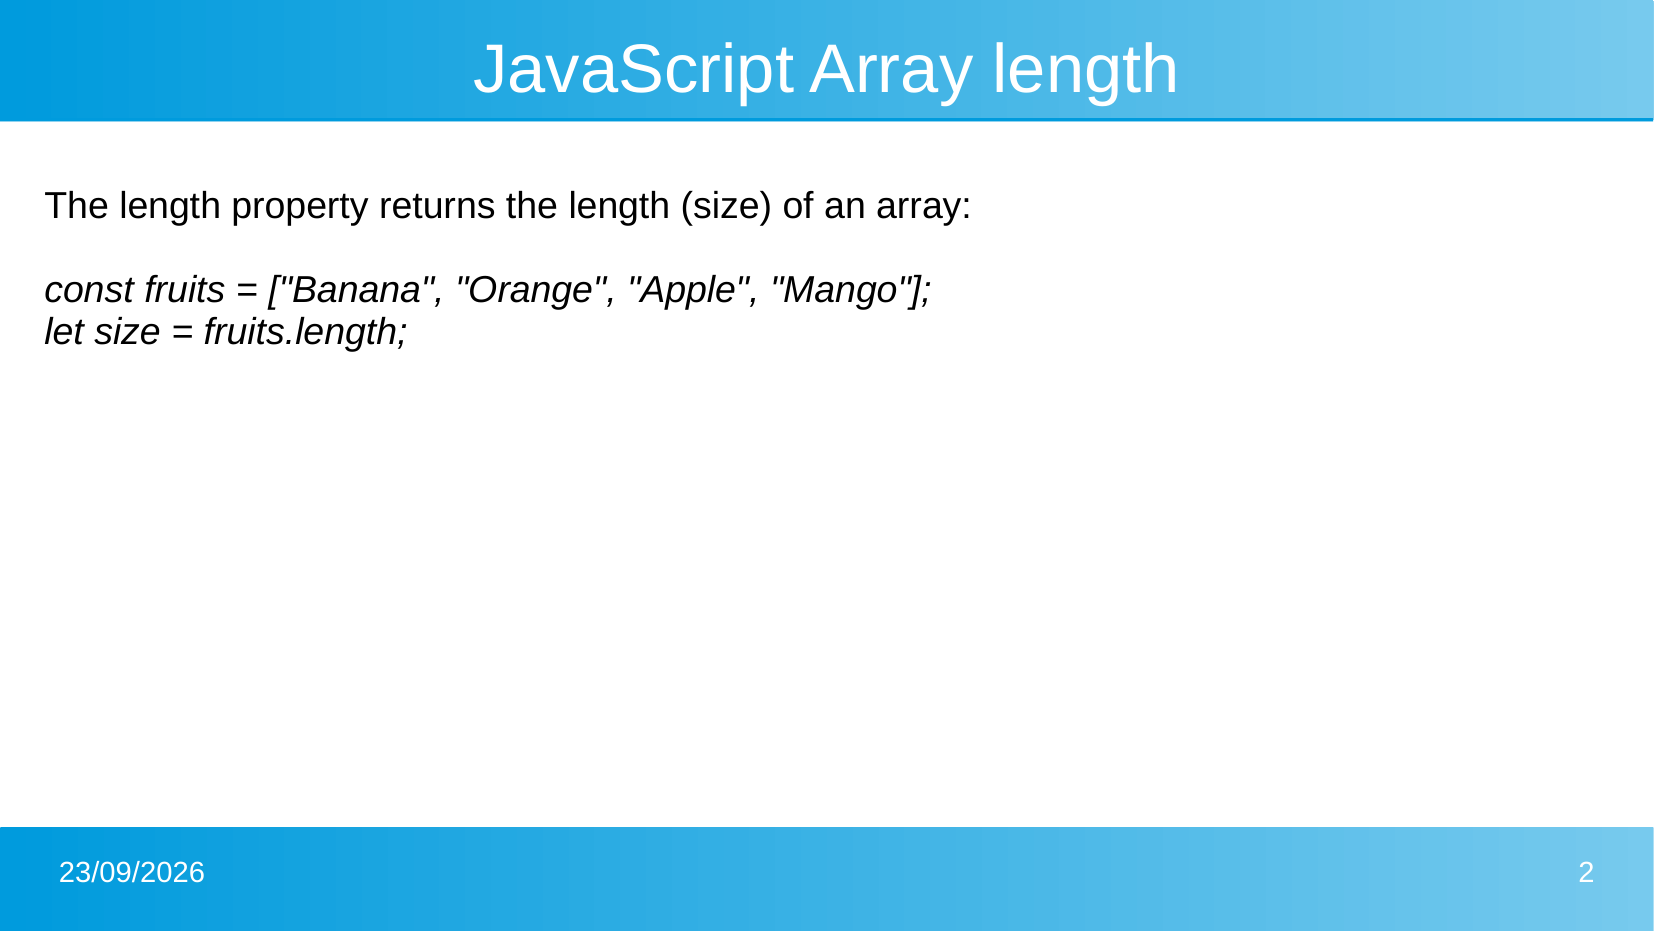

# JavaScript Array length
The length property returns the length (size) of an array:
const fruits = ["Banana", "Orange", "Apple", "Mango"];
let size = fruits.length;
2